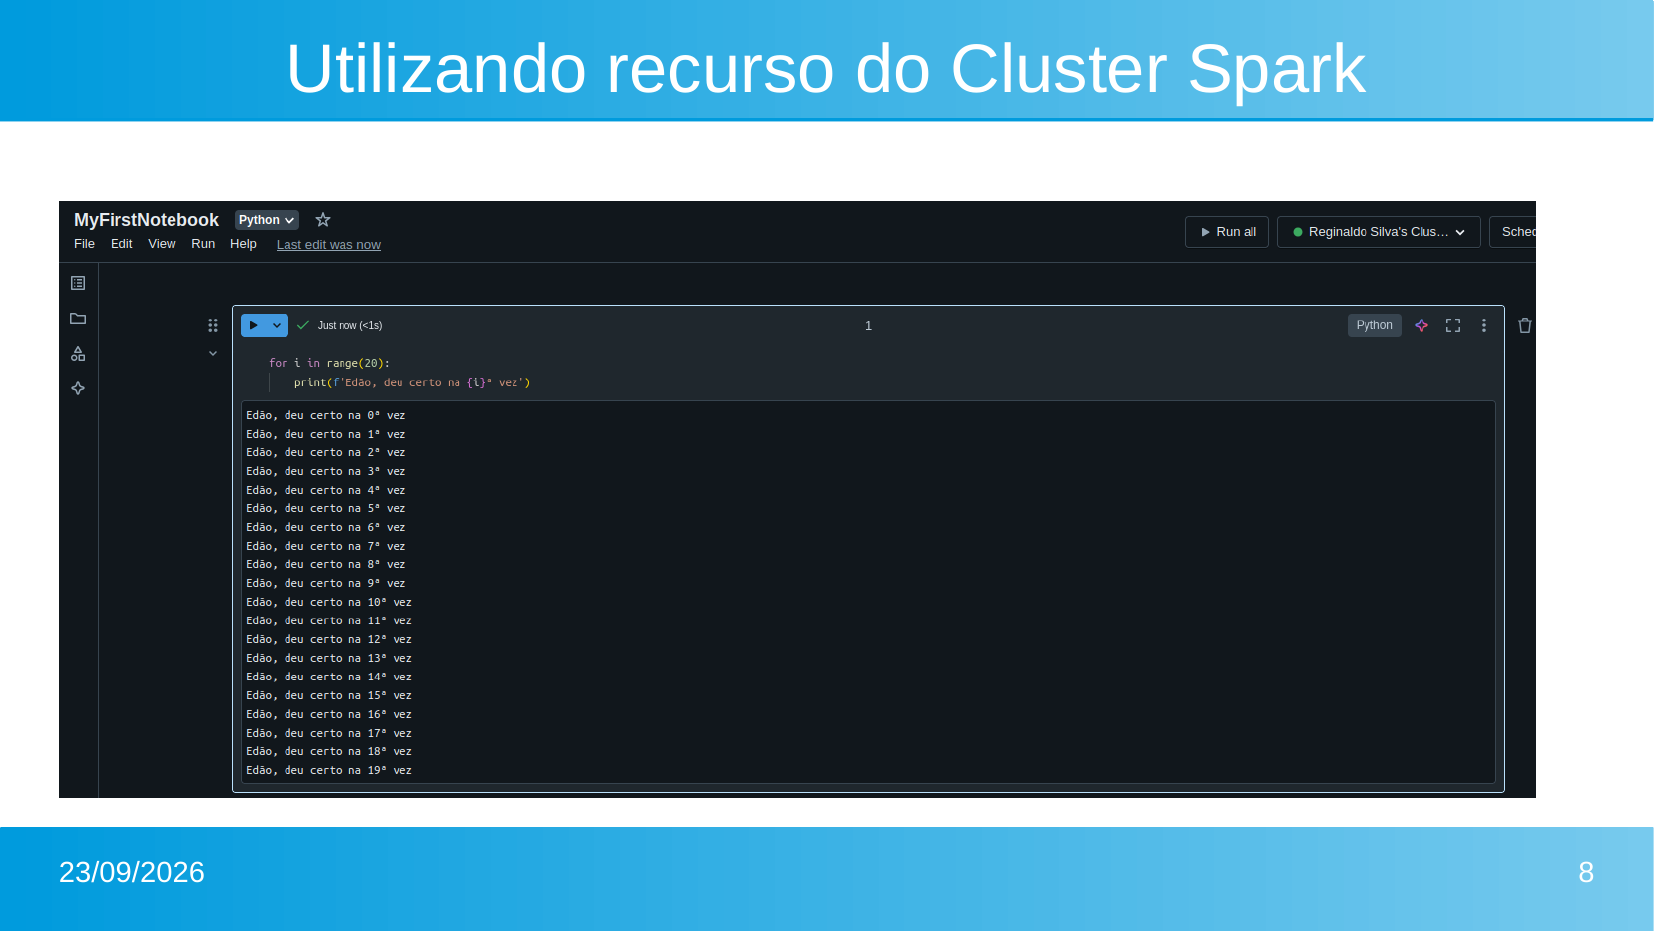

# Utilizando recurso do Cluster Spark
8